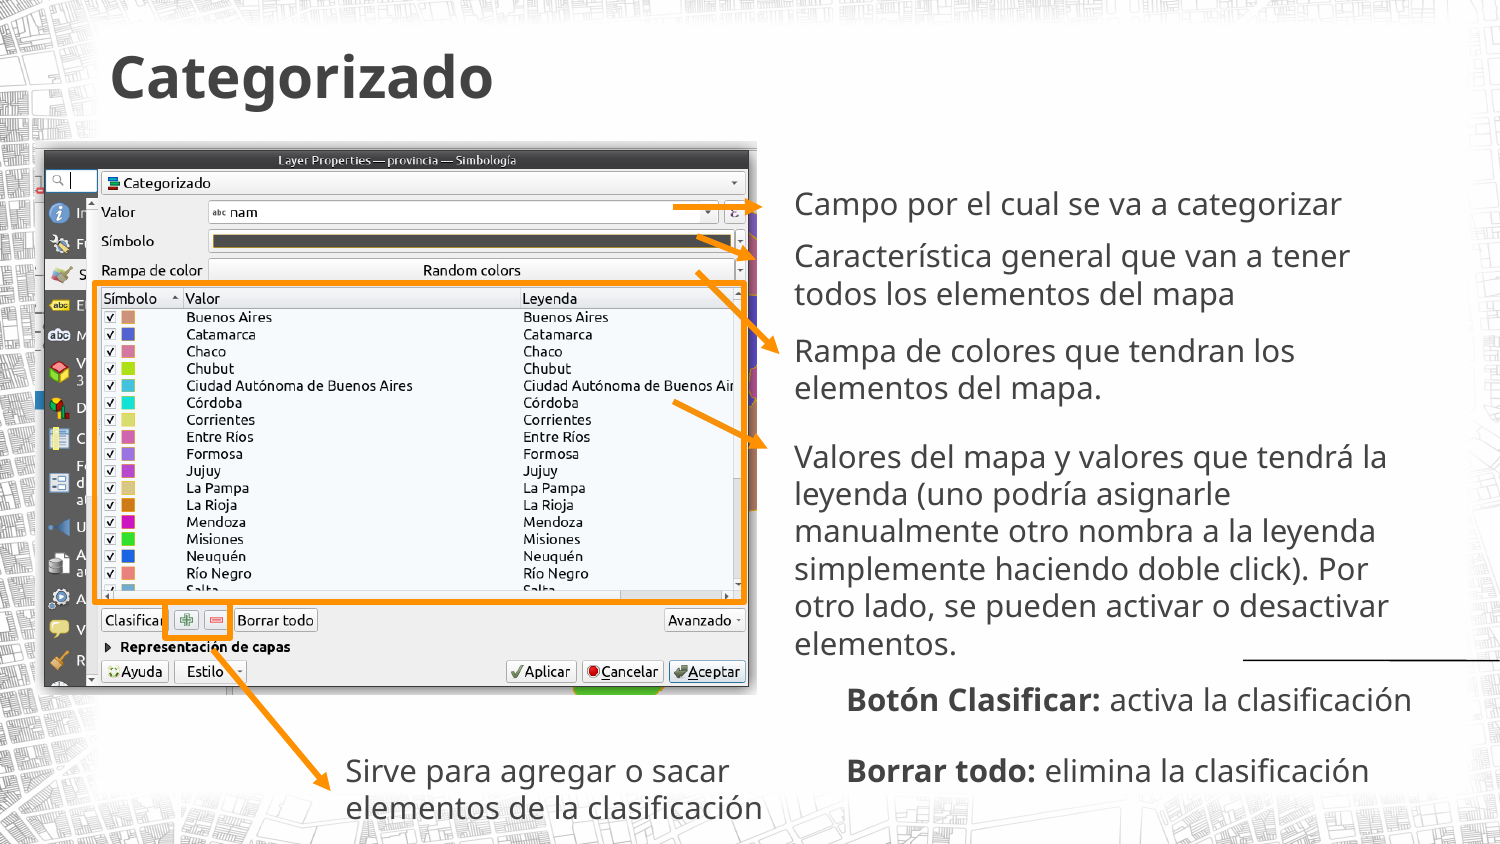

Categorizado
Campo por el cual se va a categorizar
Característica general que van a tener todos los elementos del mapa
Rampa de colores que tendran los elementos del mapa.
Valores del mapa y valores que tendrá la leyenda (uno podría asignarle manualmente otro nombra a la leyenda simplemente haciendo doble click). Por otro lado, se pueden activar o desactivar elementos.
Botón Clasificar: activa la clasificación
Sirve para agregar o sacar elementos de la clasificación
Borrar todo: elimina la clasificación